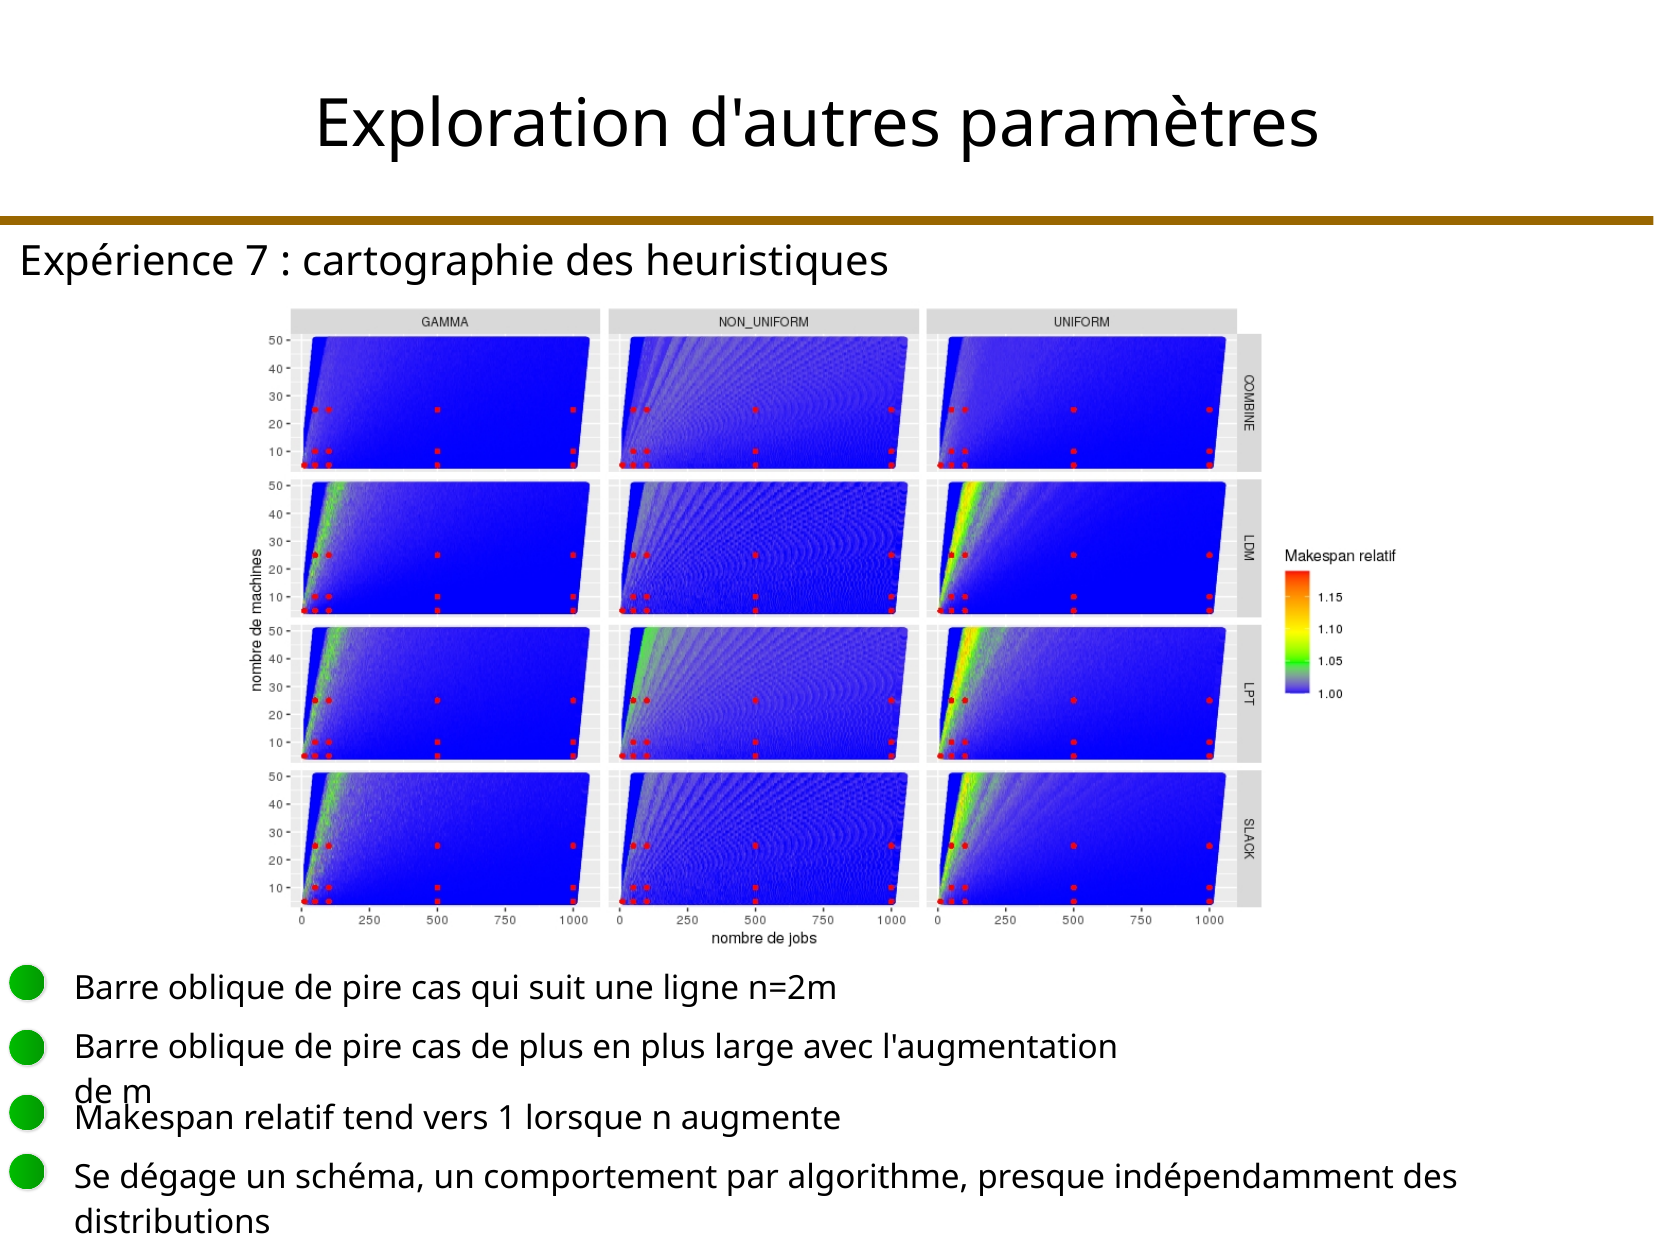

# Exploration d'autres paramètres
Expérience 7 : cartographie des heuristiques
Barre oblique de pire cas qui suit une ligne n=2m
Barre oblique de pire cas de plus en plus large avec l'augmentation de m
Makespan relatif tend vers 1 lorsque n augmente
Se dégage un schéma, un comportement par algorithme, presque indépendamment des distributions